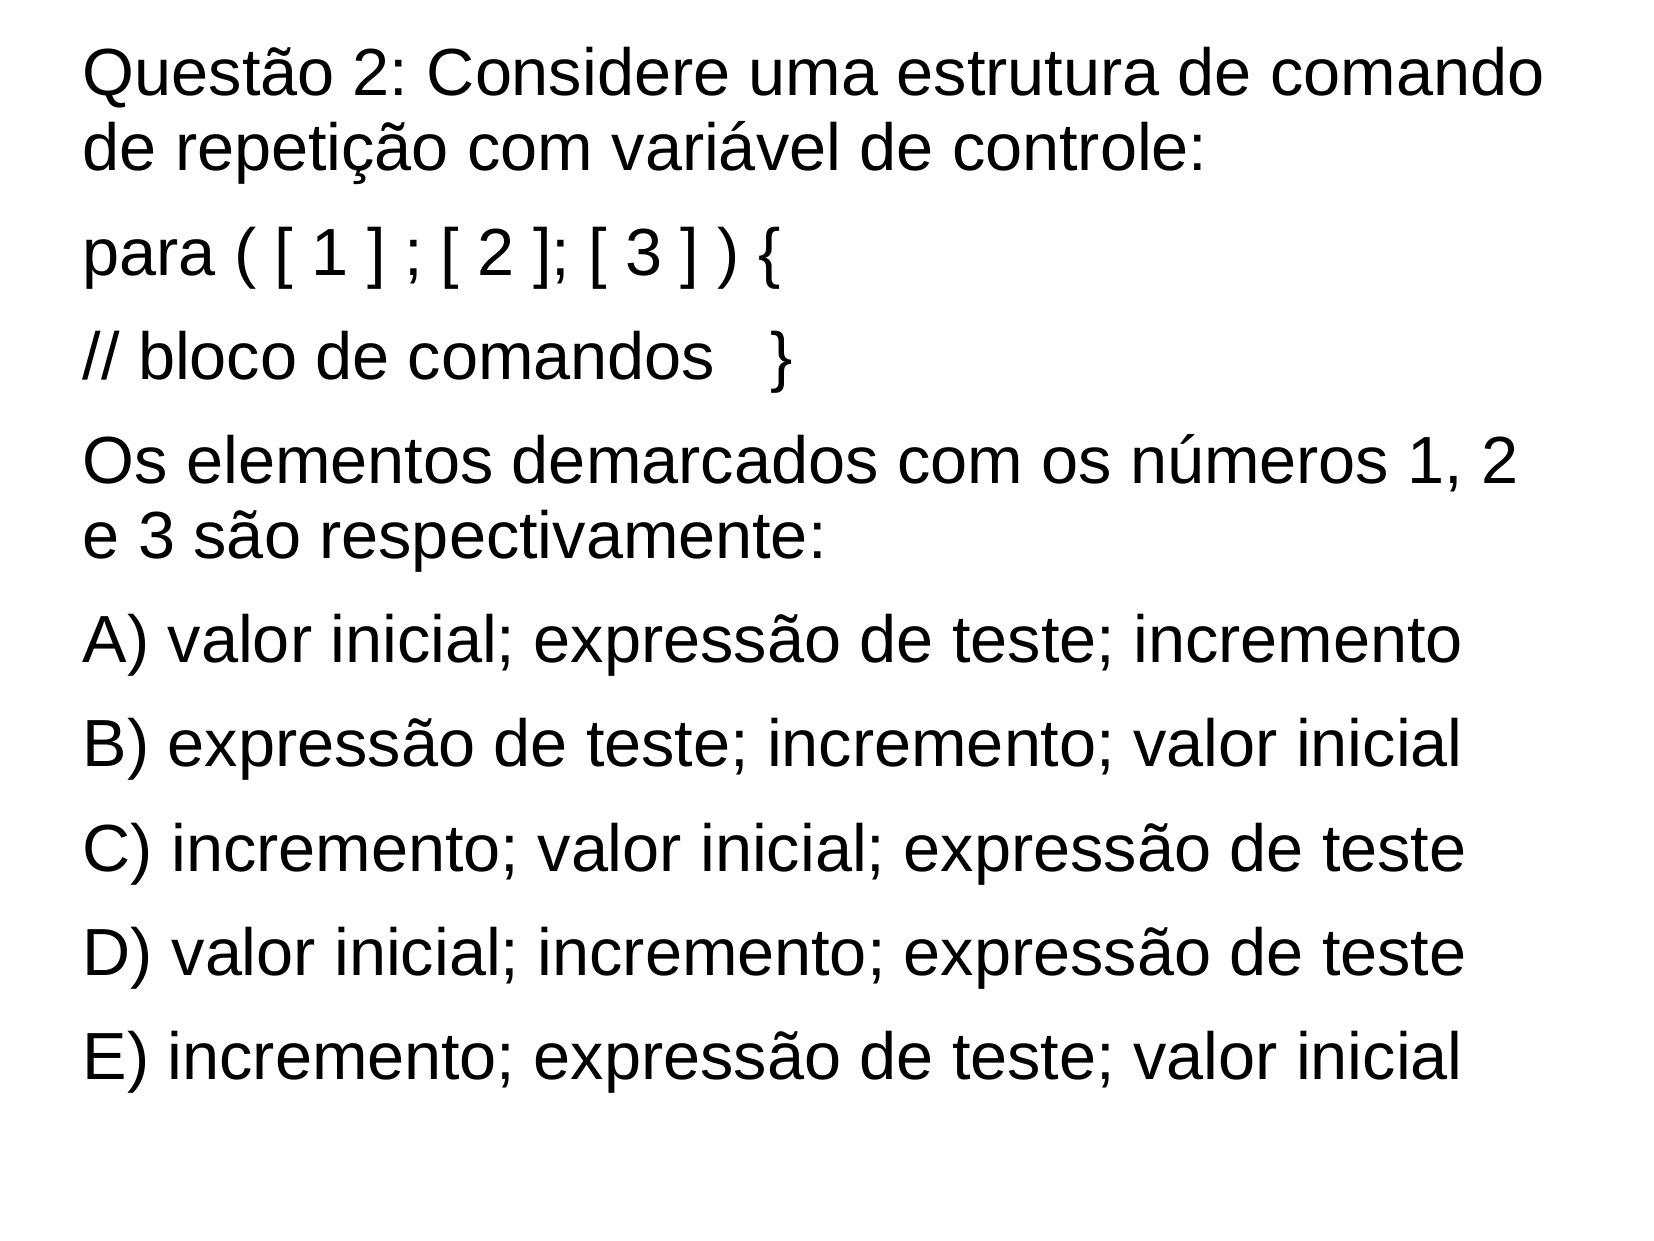

# Questão 2: Considere uma estrutura de comando de repetição com variável de controle:
para ( [ 1 ] ; [ 2 ]; [ 3 ] ) {
// bloco de comandos }
Os elementos demarcados com os números 1, 2 e 3 são respectivamente:
A) valor inicial; expressão de teste; incremento
B) expressão de teste; incremento; valor inicial
C) incremento; valor inicial; expressão de teste
D) valor inicial; incremento; expressão de teste
E) incremento; expressão de teste; valor inicial